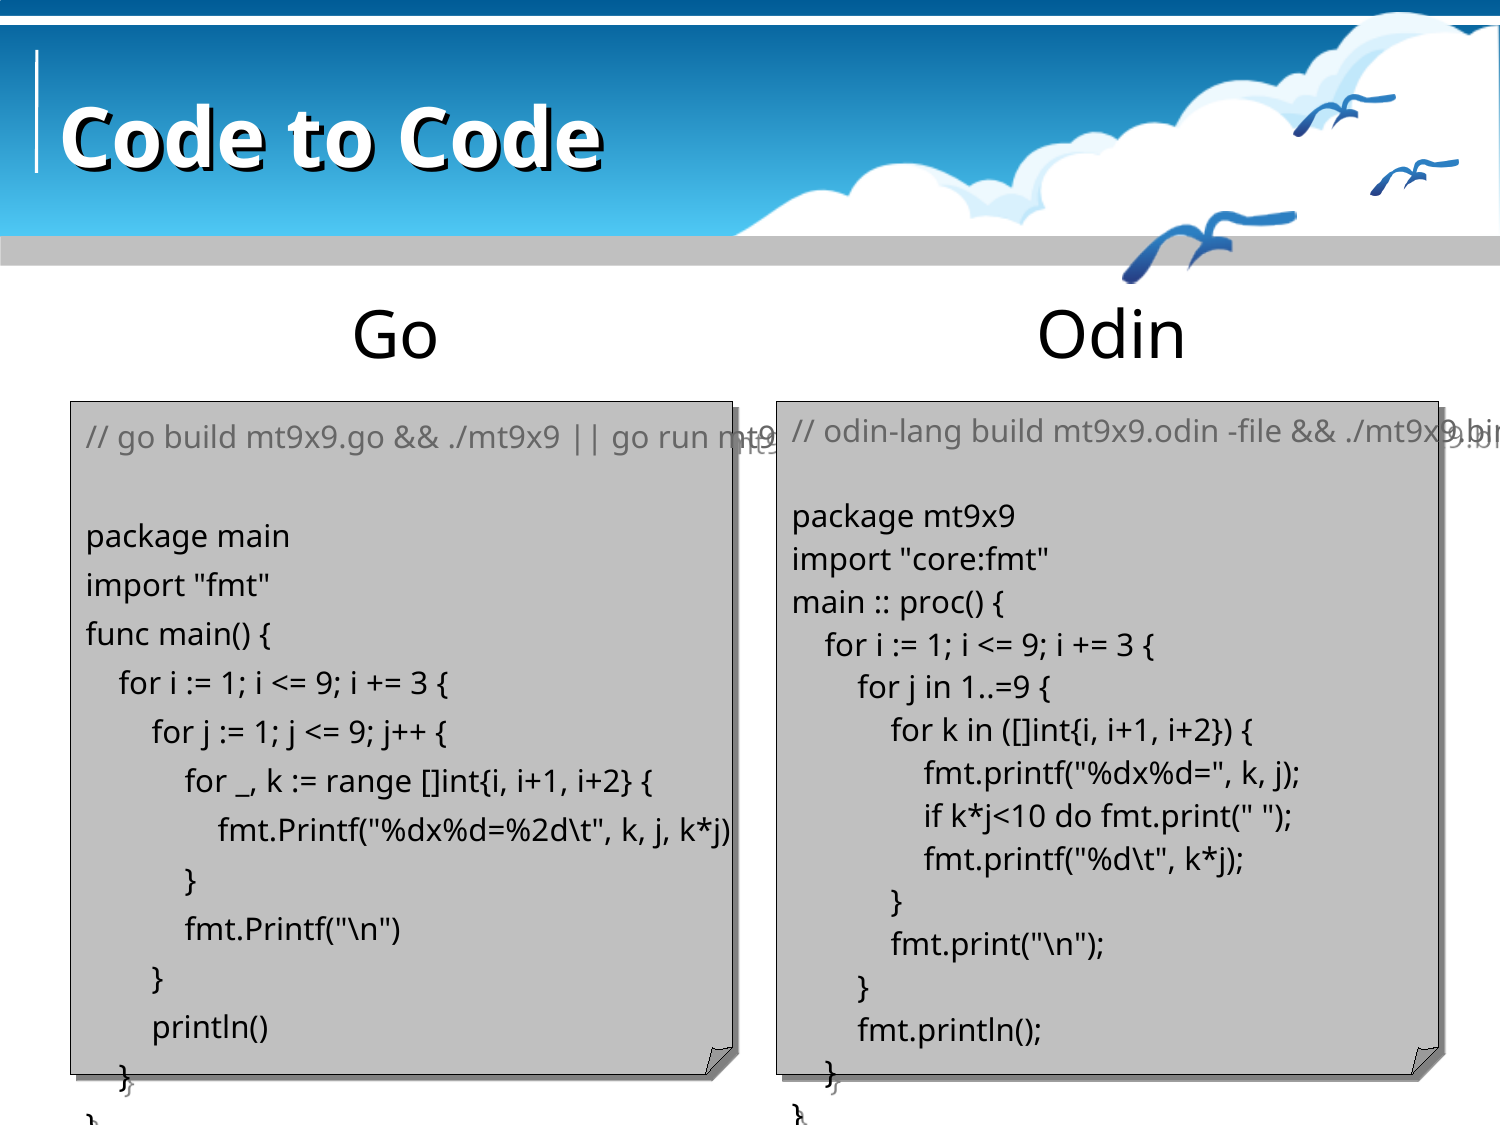

# Code to Code
Odin
Go
// go build mt9x9.go && ./mt9x9 || go run mt9x9.go
package main
import "fmt"
func main() {
 for i := 1; i <= 9; i += 3 {
 for j := 1; j <= 9; j++ {
 for _, k := range []int{i, i+1, i+2} {
 fmt.Printf("%dx%d=%2d\t", k, j, k*j)
 }
 fmt.Printf("\n")
 }
 println()
 }
}
// odin-lang build mt9x9.odin -file && ./mt9x9.bin
package mt9x9
import "core:fmt"
main :: proc() {
 for i := 1; i <= 9; i += 3 {
 for j in 1..=9 {
 for k in ([]int{i, i+1, i+2}) {
 fmt.printf("%dx%d=", k, j);
 if k*j<10 do fmt.print(" ");
 fmt.printf("%d\t", k*j);
 }
 fmt.print("\n");
 }
 fmt.println();
 }
}